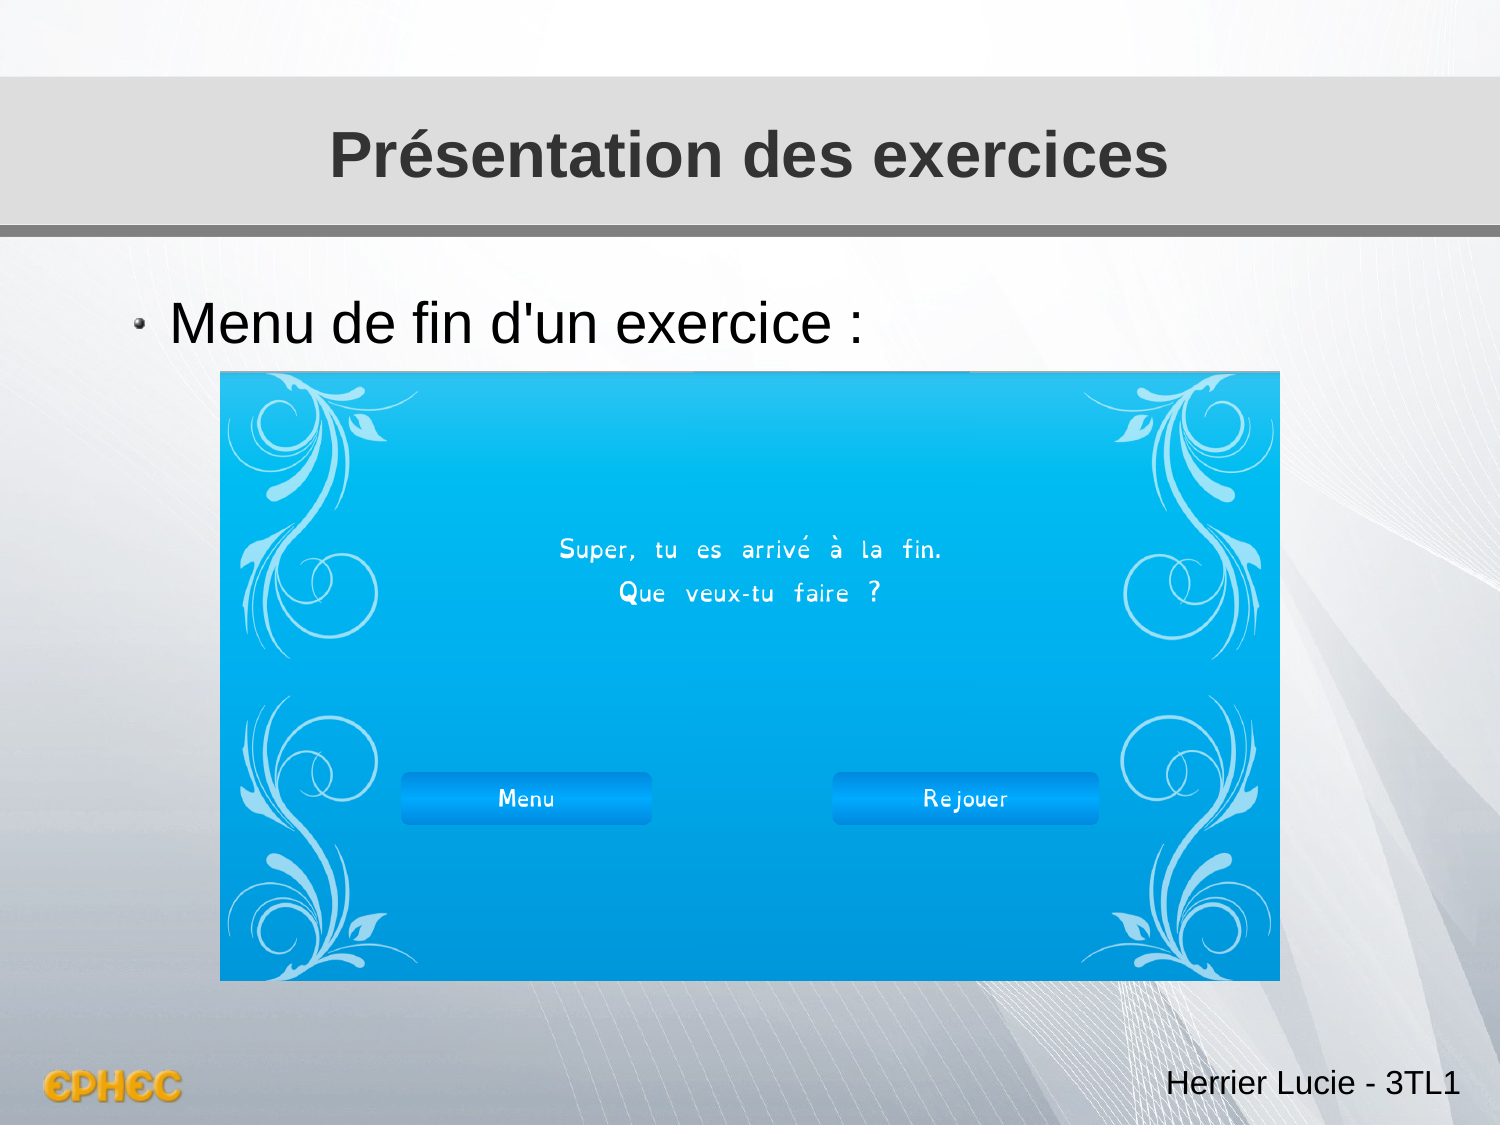

# Présentation des exercices
Menu de fin d'un exercice :
Herrier Lucie - 3TL1